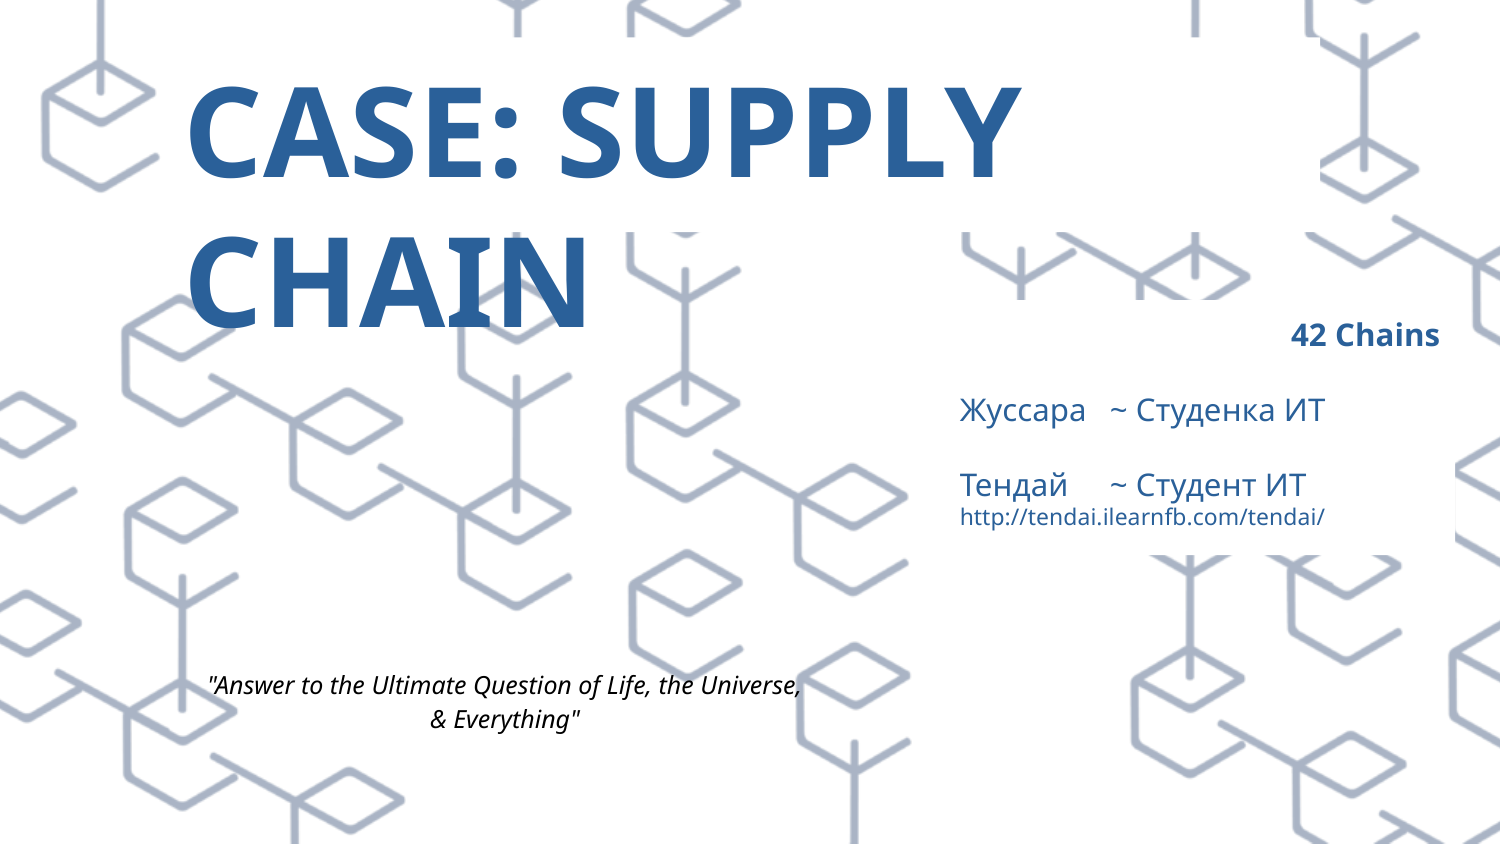

CASE: SUPPLY CHAIN
42 Chains
Жуссара	~ Студенка ИТ
Тендай 	~ Студент ИТ
http://tendai.ilearnfb.com/tendai/
"Answer to the Ultimate Question of Life, the Universe, & Everything"